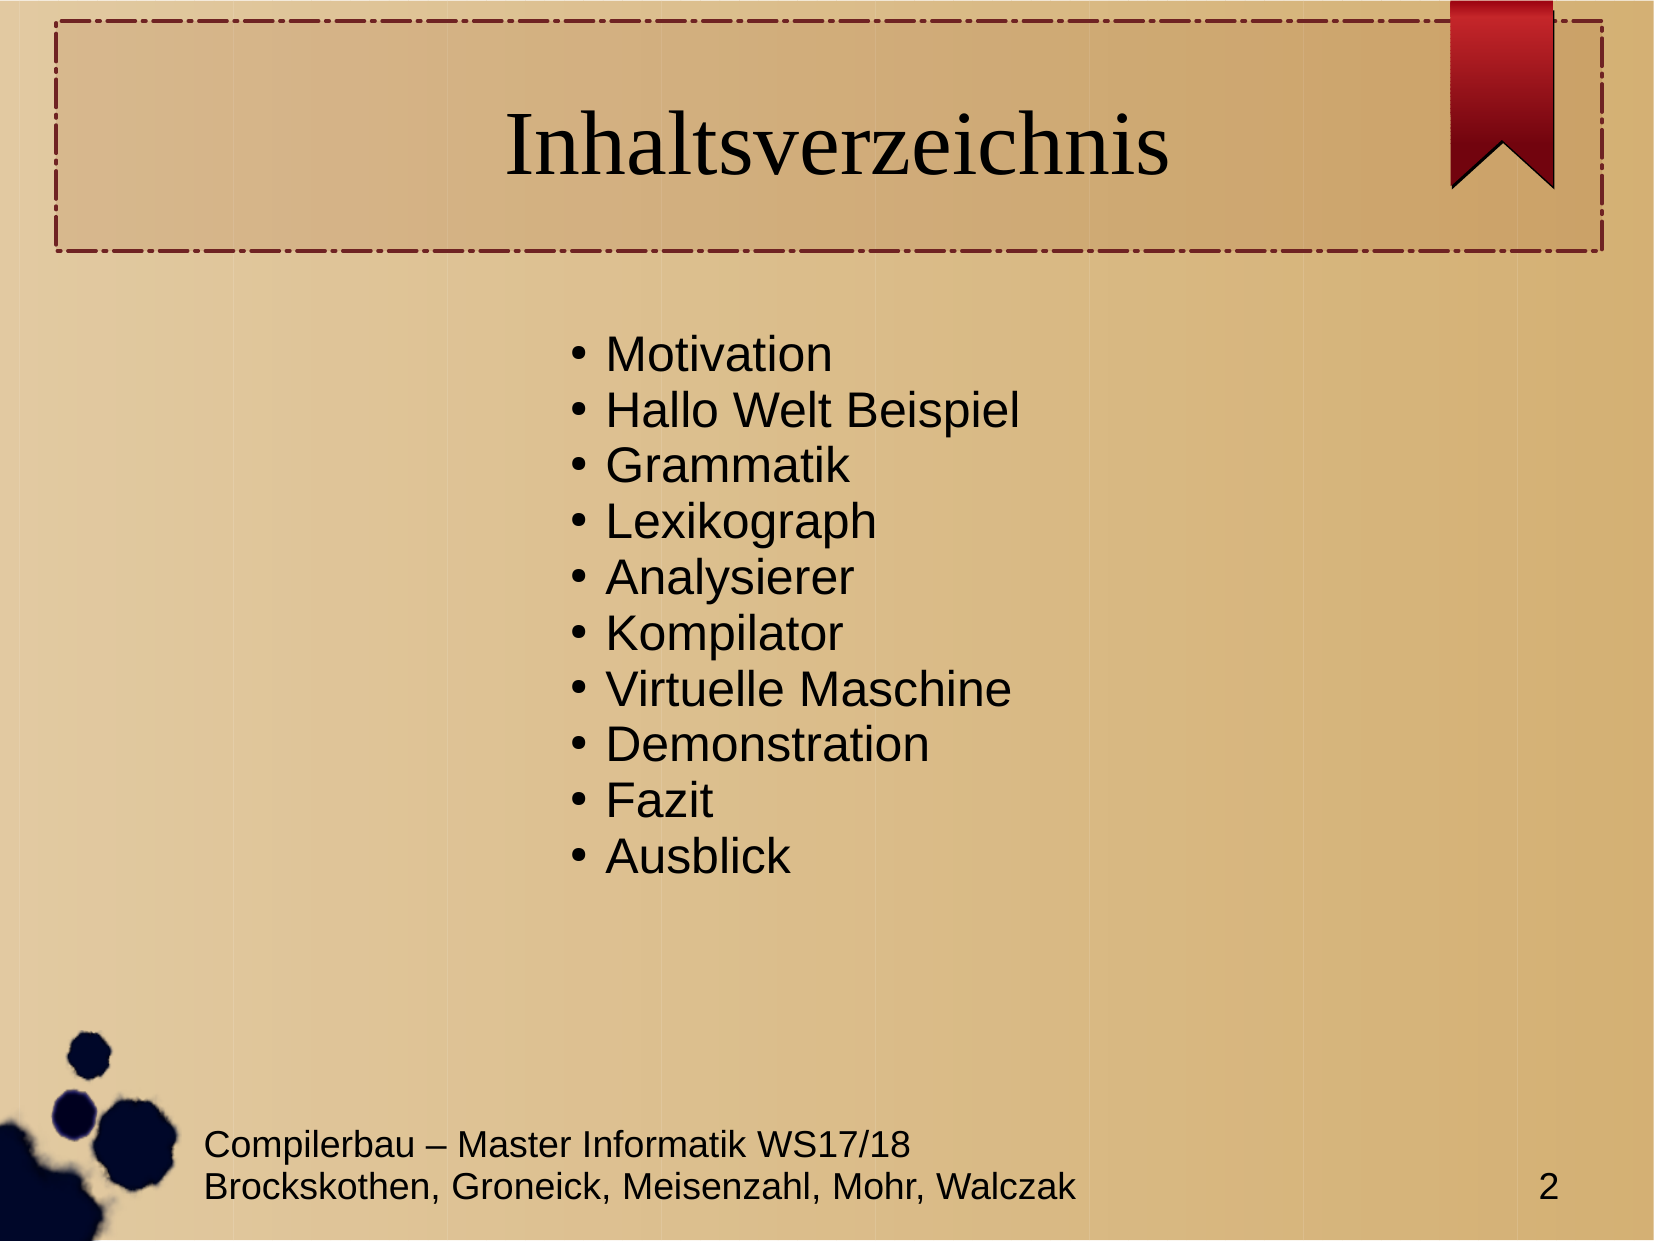

# Inhaltsverzeichnis
Motivation
Hallo Welt Beispiel
Grammatik
Lexikograph
Analysierer
Kompilator
Virtuelle Maschine
Demonstration
Fazit
Ausblick